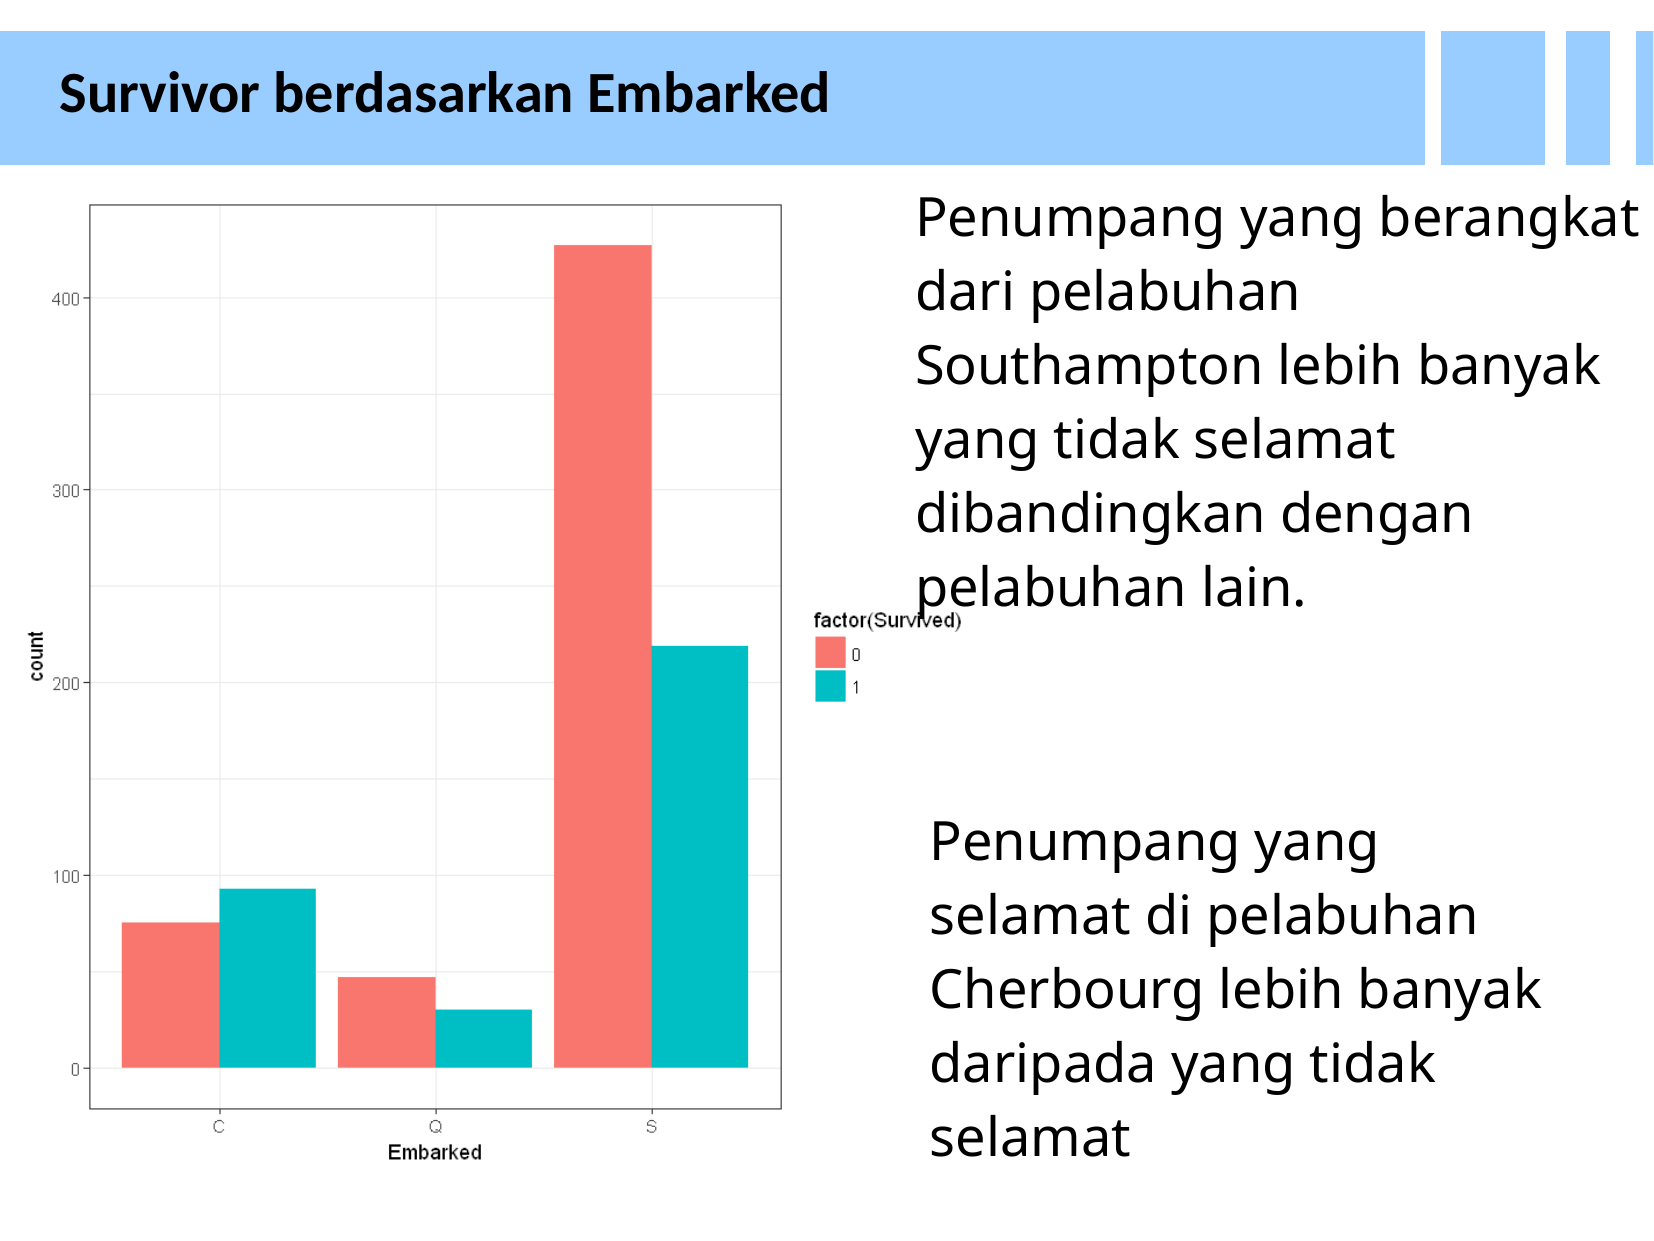

Survivor berdasarkan Embarked
#
Penumpang yang berangkat dari pelabuhan Southampton lebih banyak yang tidak selamat dibandingkan dengan pelabuhan lain.
Penumpang yang selamat di pelabuhan Cherbourg lebih banyak daripada yang tidak selamat